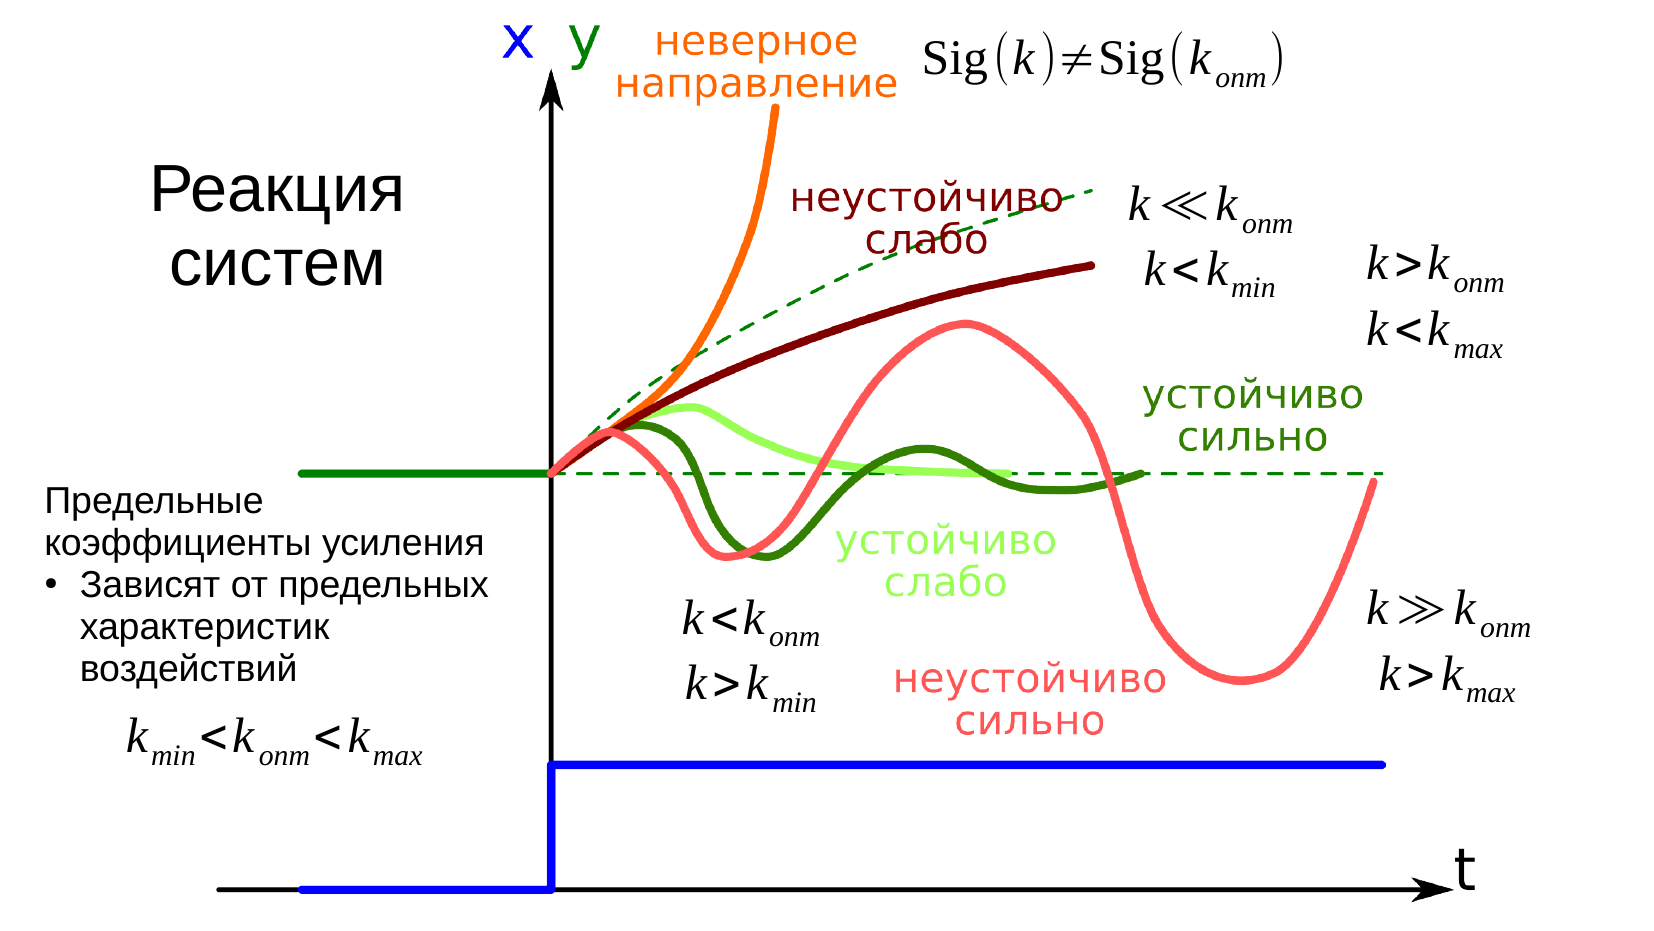

# Реакция систем
Предельные коэффициенты усиления
Зависят от предельных характеристик воздействий